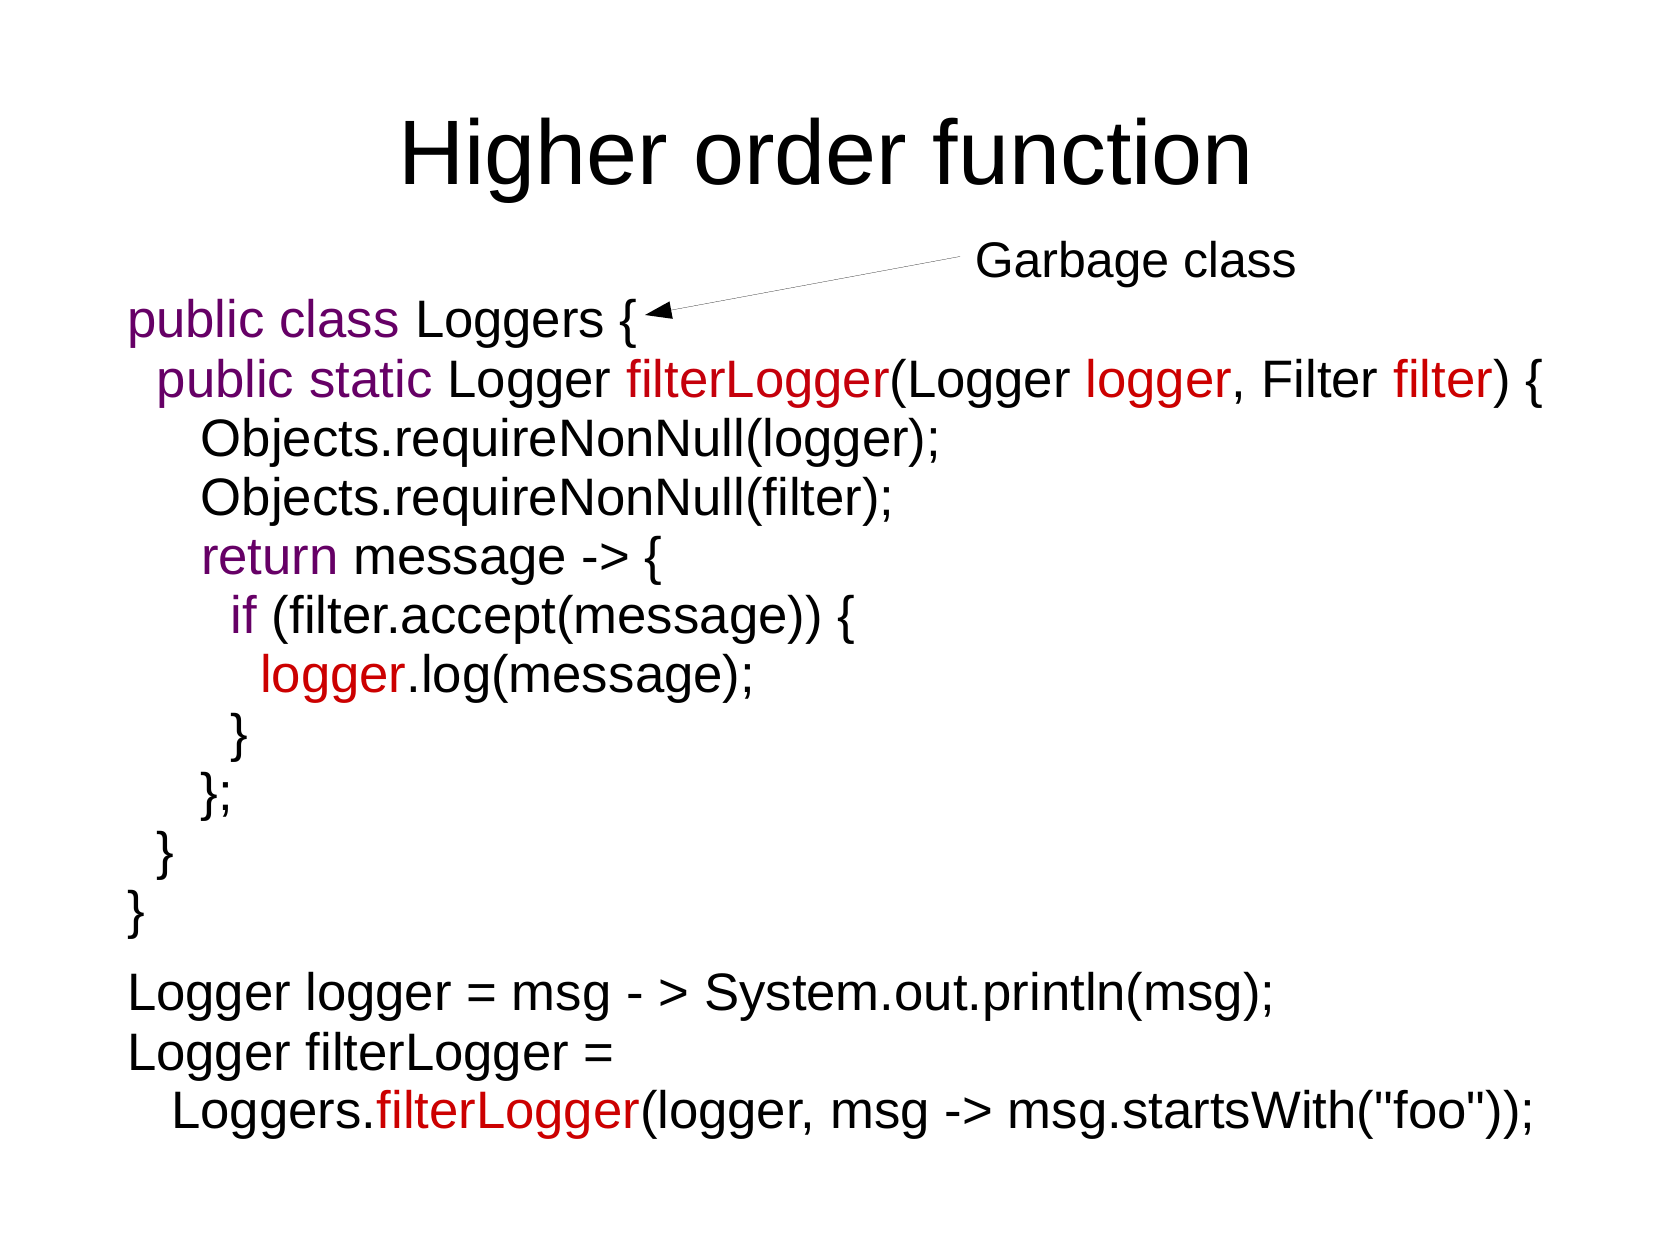

# Higher order function
Garbage class
public class Loggers {
 public static Logger filterLogger(Logger logger, Filter filter) {
 Objects.requireNonNull(logger);
 Objects.requireNonNull(filter);
 return message -> {
 if (filter.accept(message)) {
 logger.log(message);
 }
 };
 }
}
Logger logger = msg - > System.out.println(msg);
Logger filterLogger =
 Loggers.filterLogger(logger, msg -> msg.startsWith("foo"));